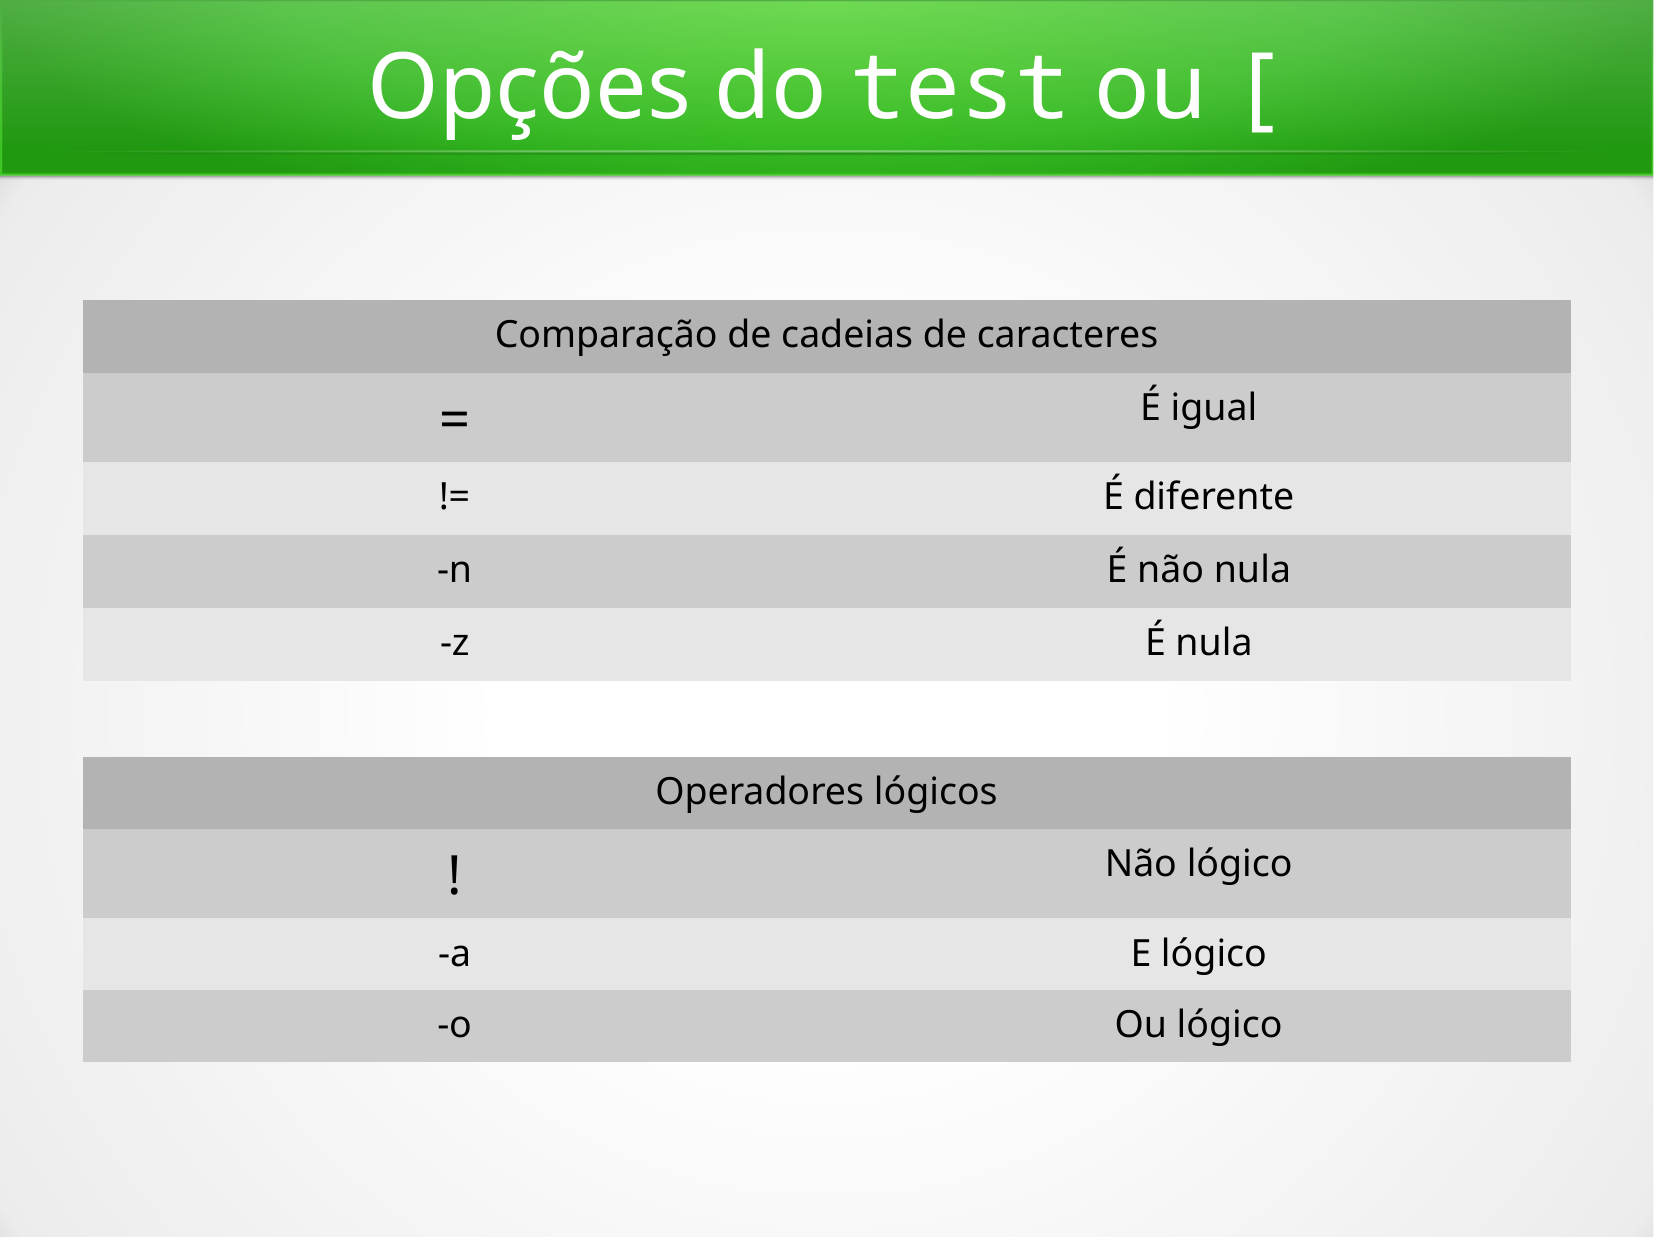

# Opções do test ou [
| Comparação de cadeias de caracteres | |
| --- | --- |
| = | É igual |
| != | É diferente |
| -n | É não nula |
| -z | É nula |
| Operadores lógicos | |
| --- | --- |
| ! | Não lógico |
| -a | E lógico |
| -o | Ou lógico |